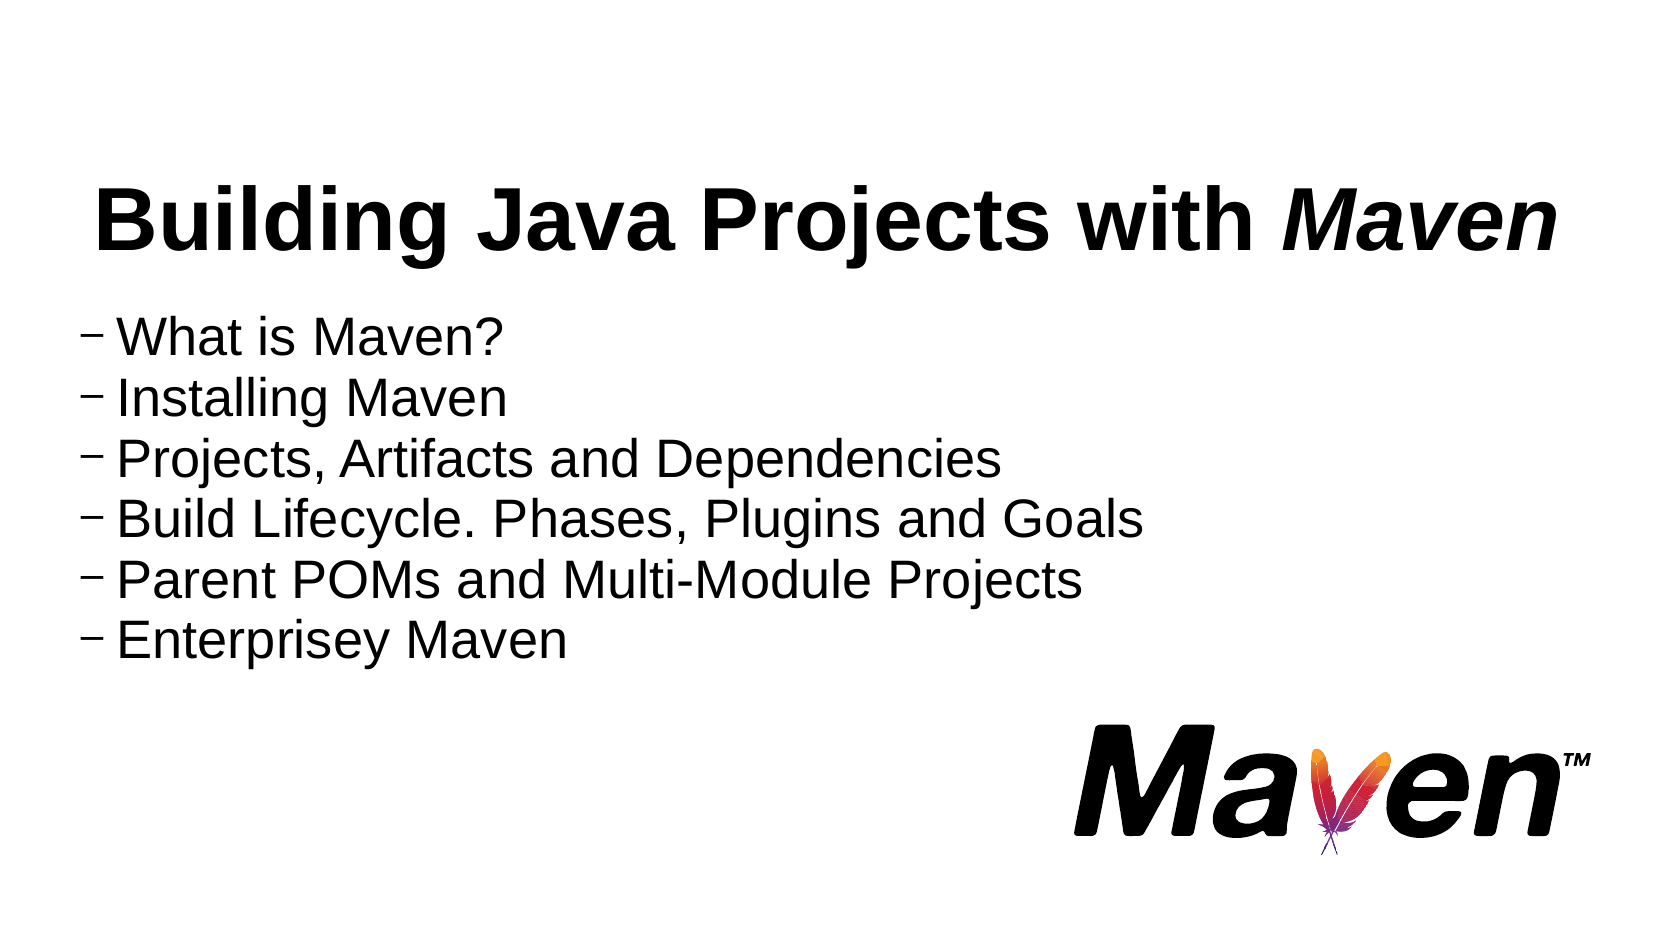

# Building Java Projects with Maven
What is Maven?
Installing Maven
Projects, Artifacts and Dependencies
Build Lifecycle. Phases, Plugins and Goals
Parent POMs and Multi-Module Projects
Enterprisey Maven